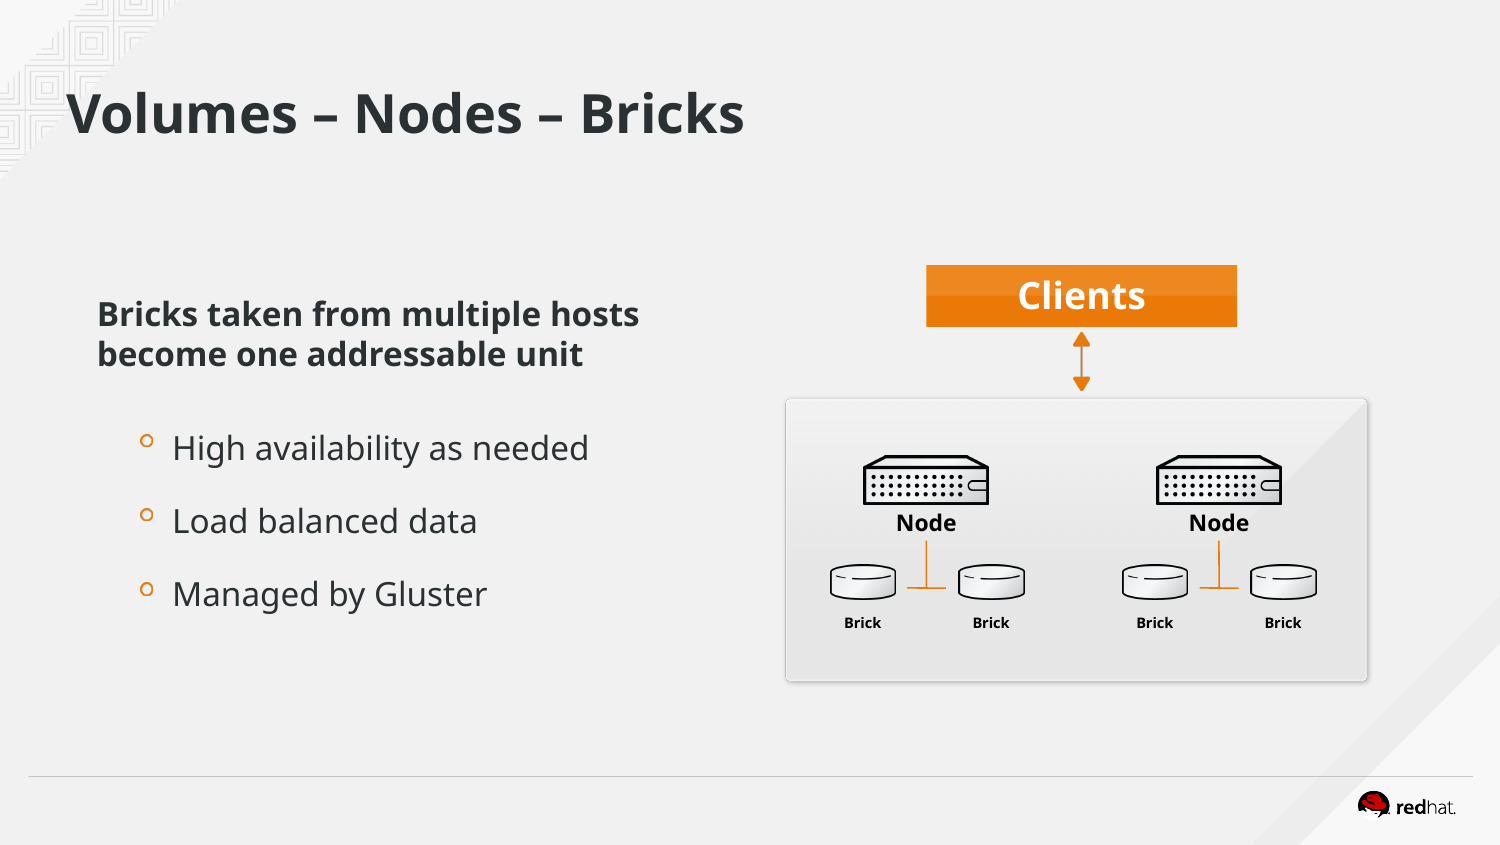

# Volumes – Nodes – Bricks
Clients
Bricks taken from multiple hosts become one addressable unit
High availability as needed
Load balanced data
Managed by Gluster
Node
Node
Brick
Brick
Brick
Brick